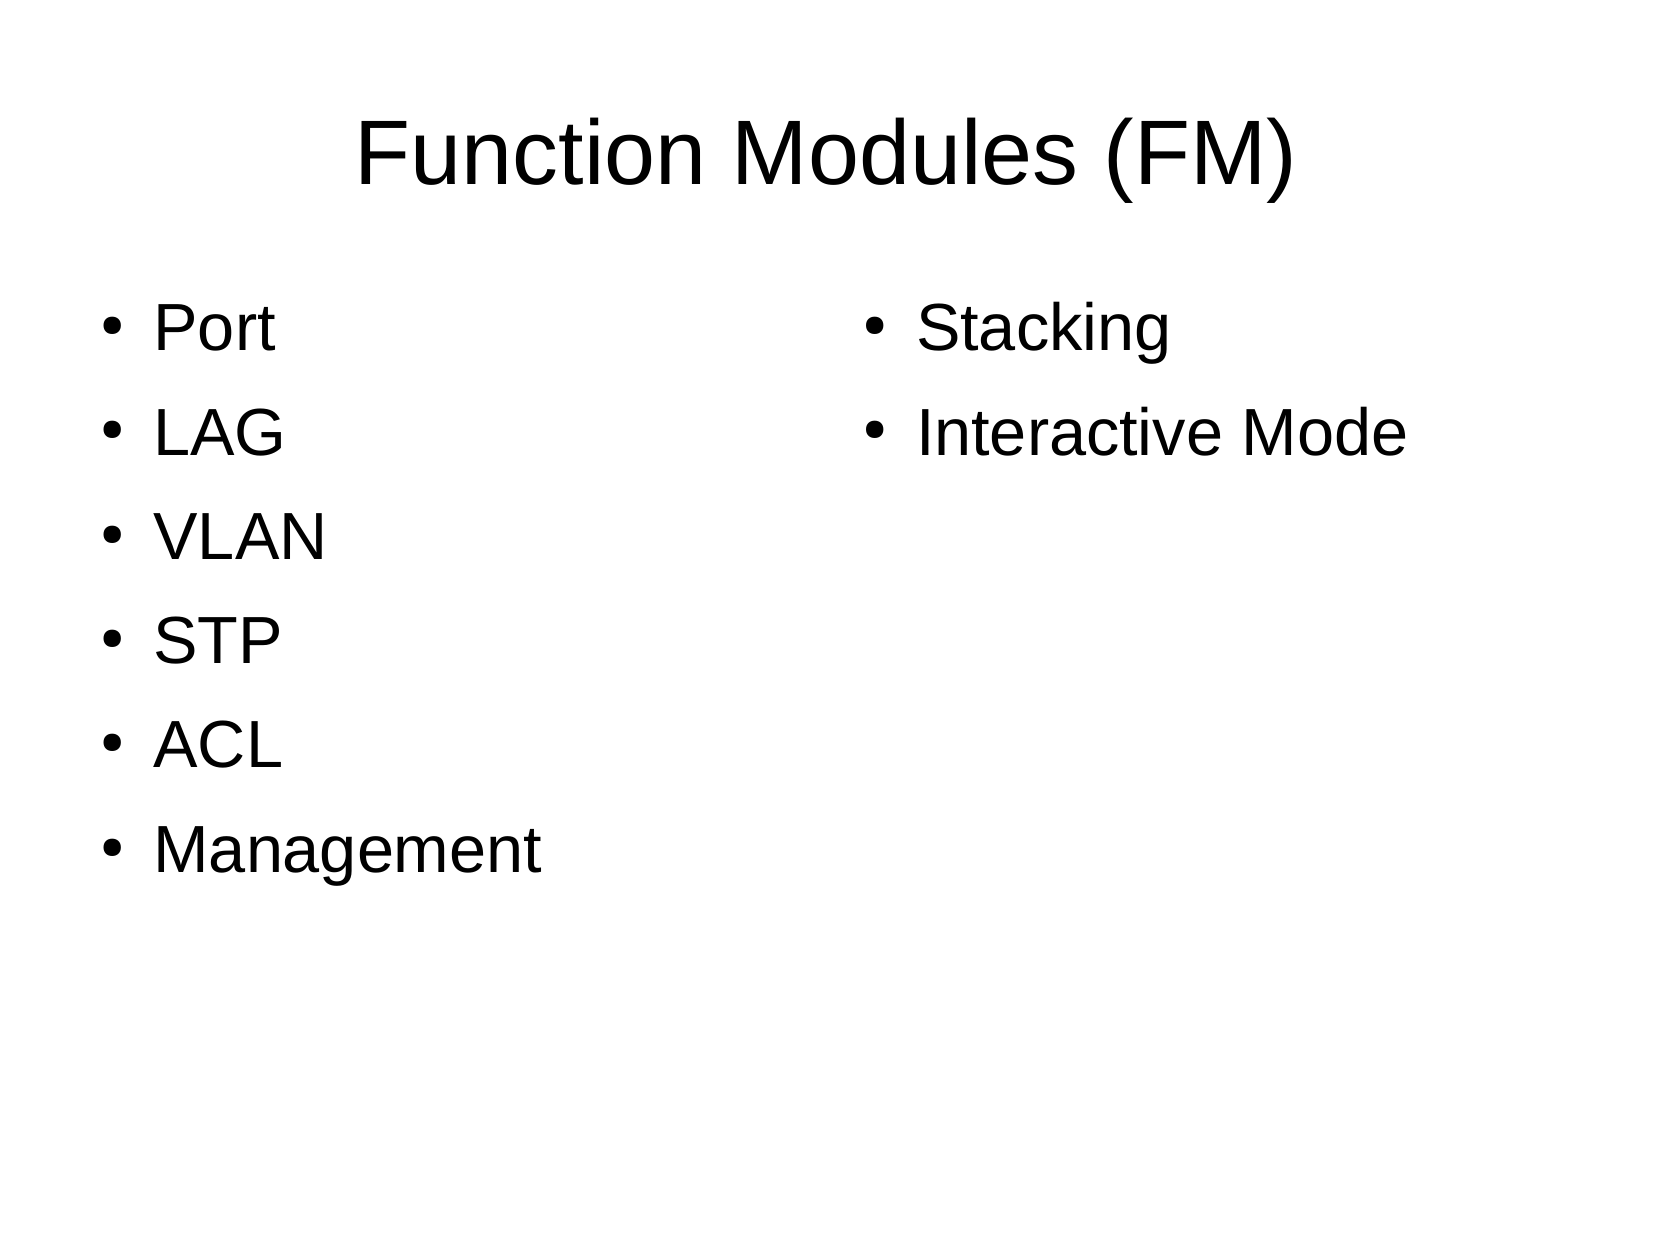

# Function Modules (FM)
Port
LAG
VLAN
STP
ACL
Management
Stacking
Interactive Mode